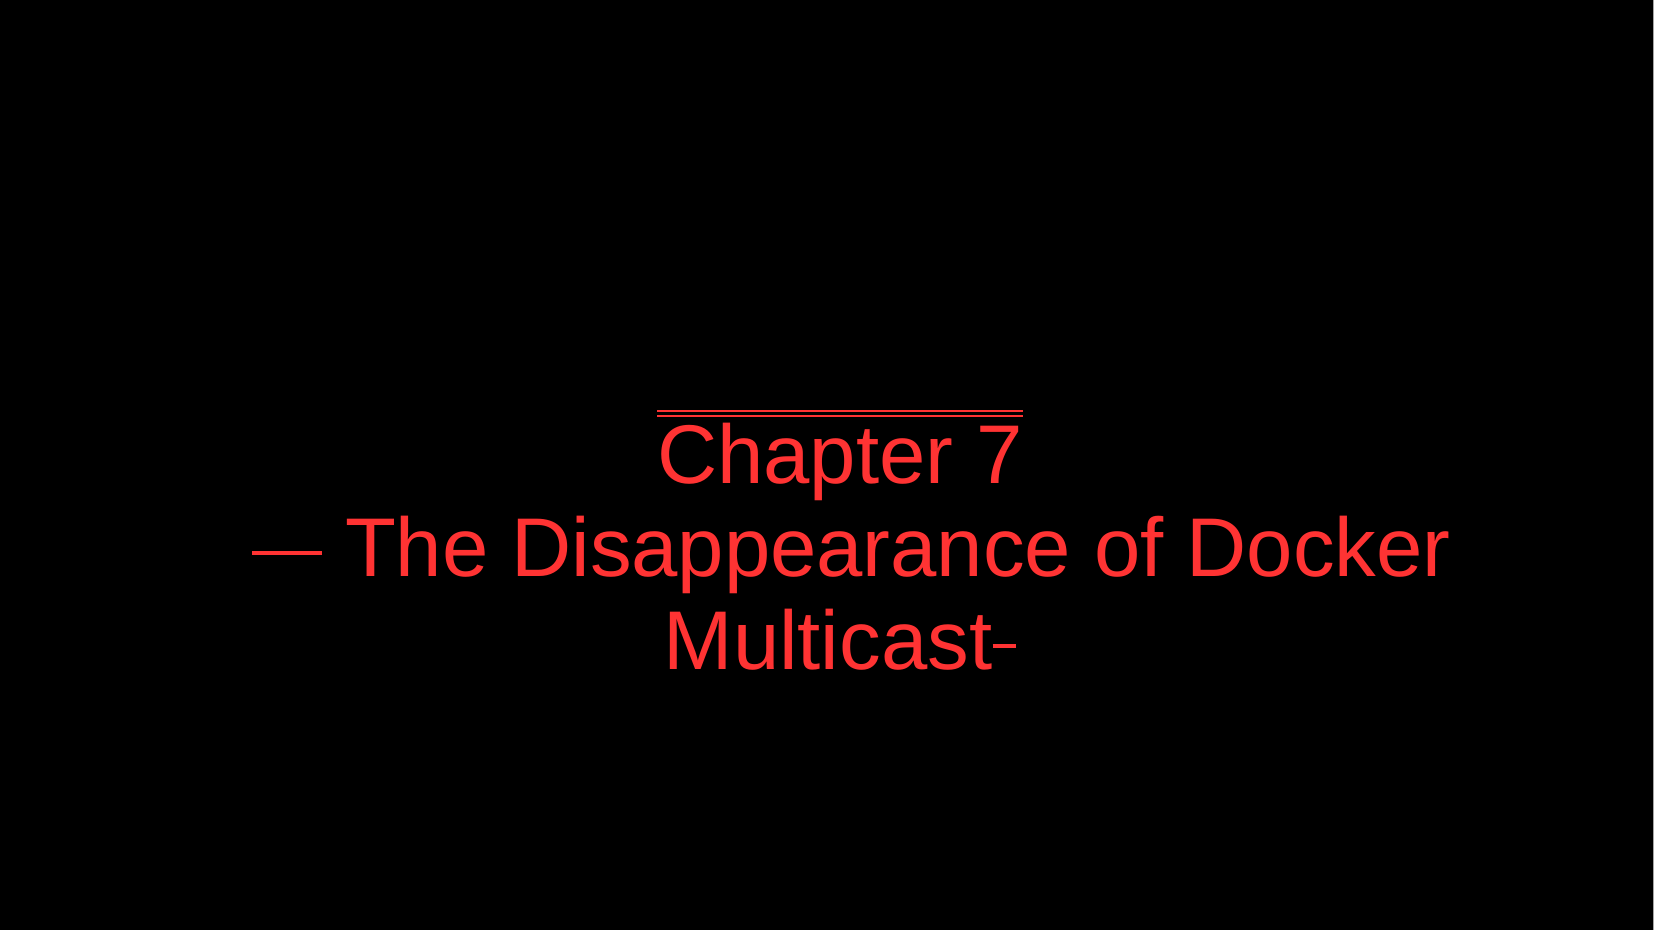

Chapter 7
 The Disappearance of Docker Multicast